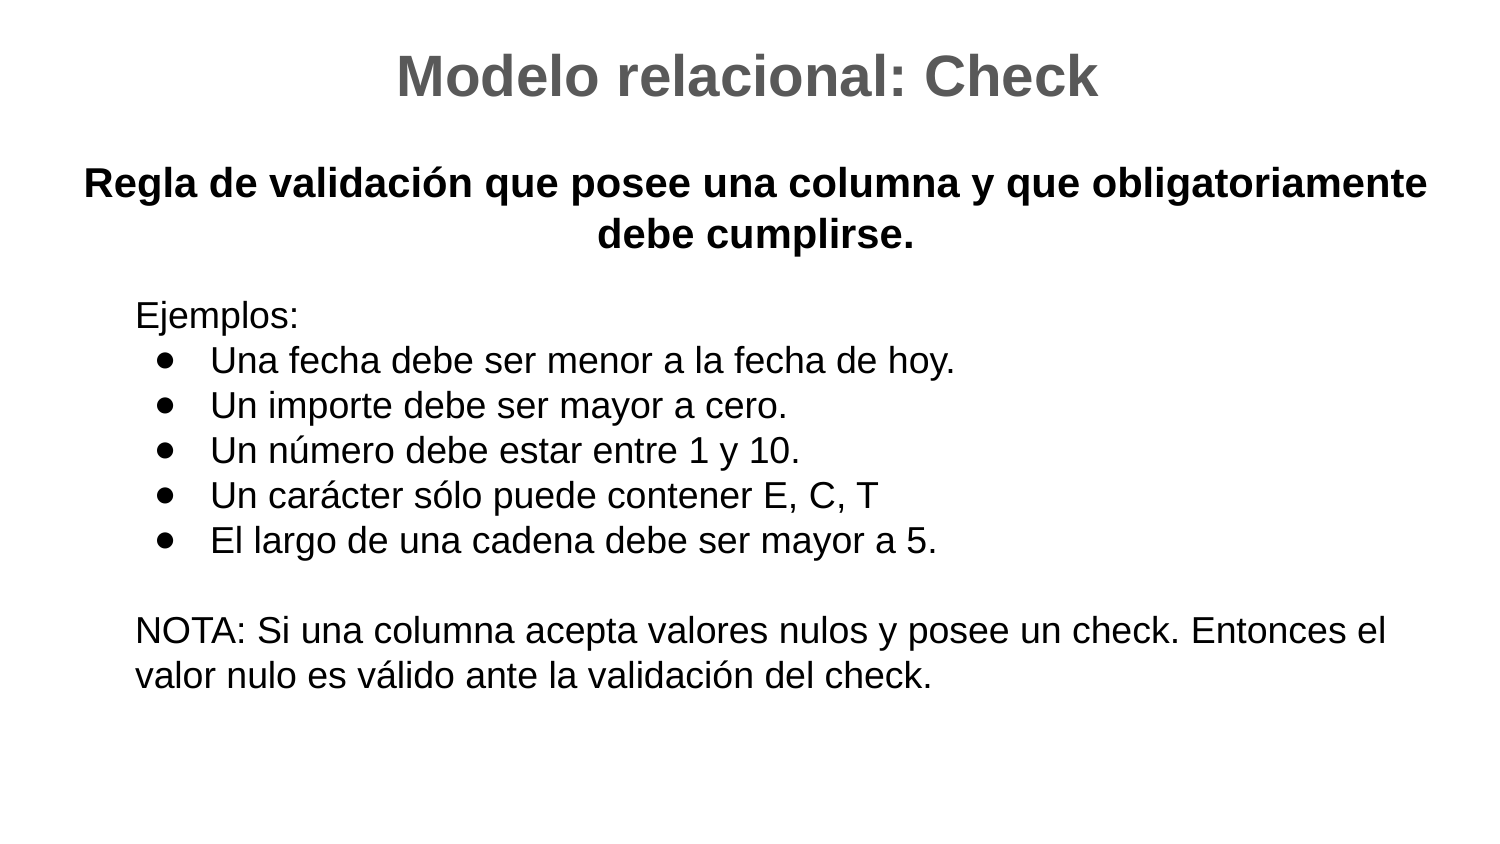

# Modelo relacional: Check
Regla de validación que posee una columna y que obligatoriamente debe cumplirse.
Ejemplos:
Una fecha debe ser menor a la fecha de hoy.
Un importe debe ser mayor a cero.
Un número debe estar entre 1 y 10.
Un carácter sólo puede contener E, C, T
El largo de una cadena debe ser mayor a 5.
NOTA: Si una columna acepta valores nulos y posee un check. Entonces el valor nulo es válido ante la validación del check.